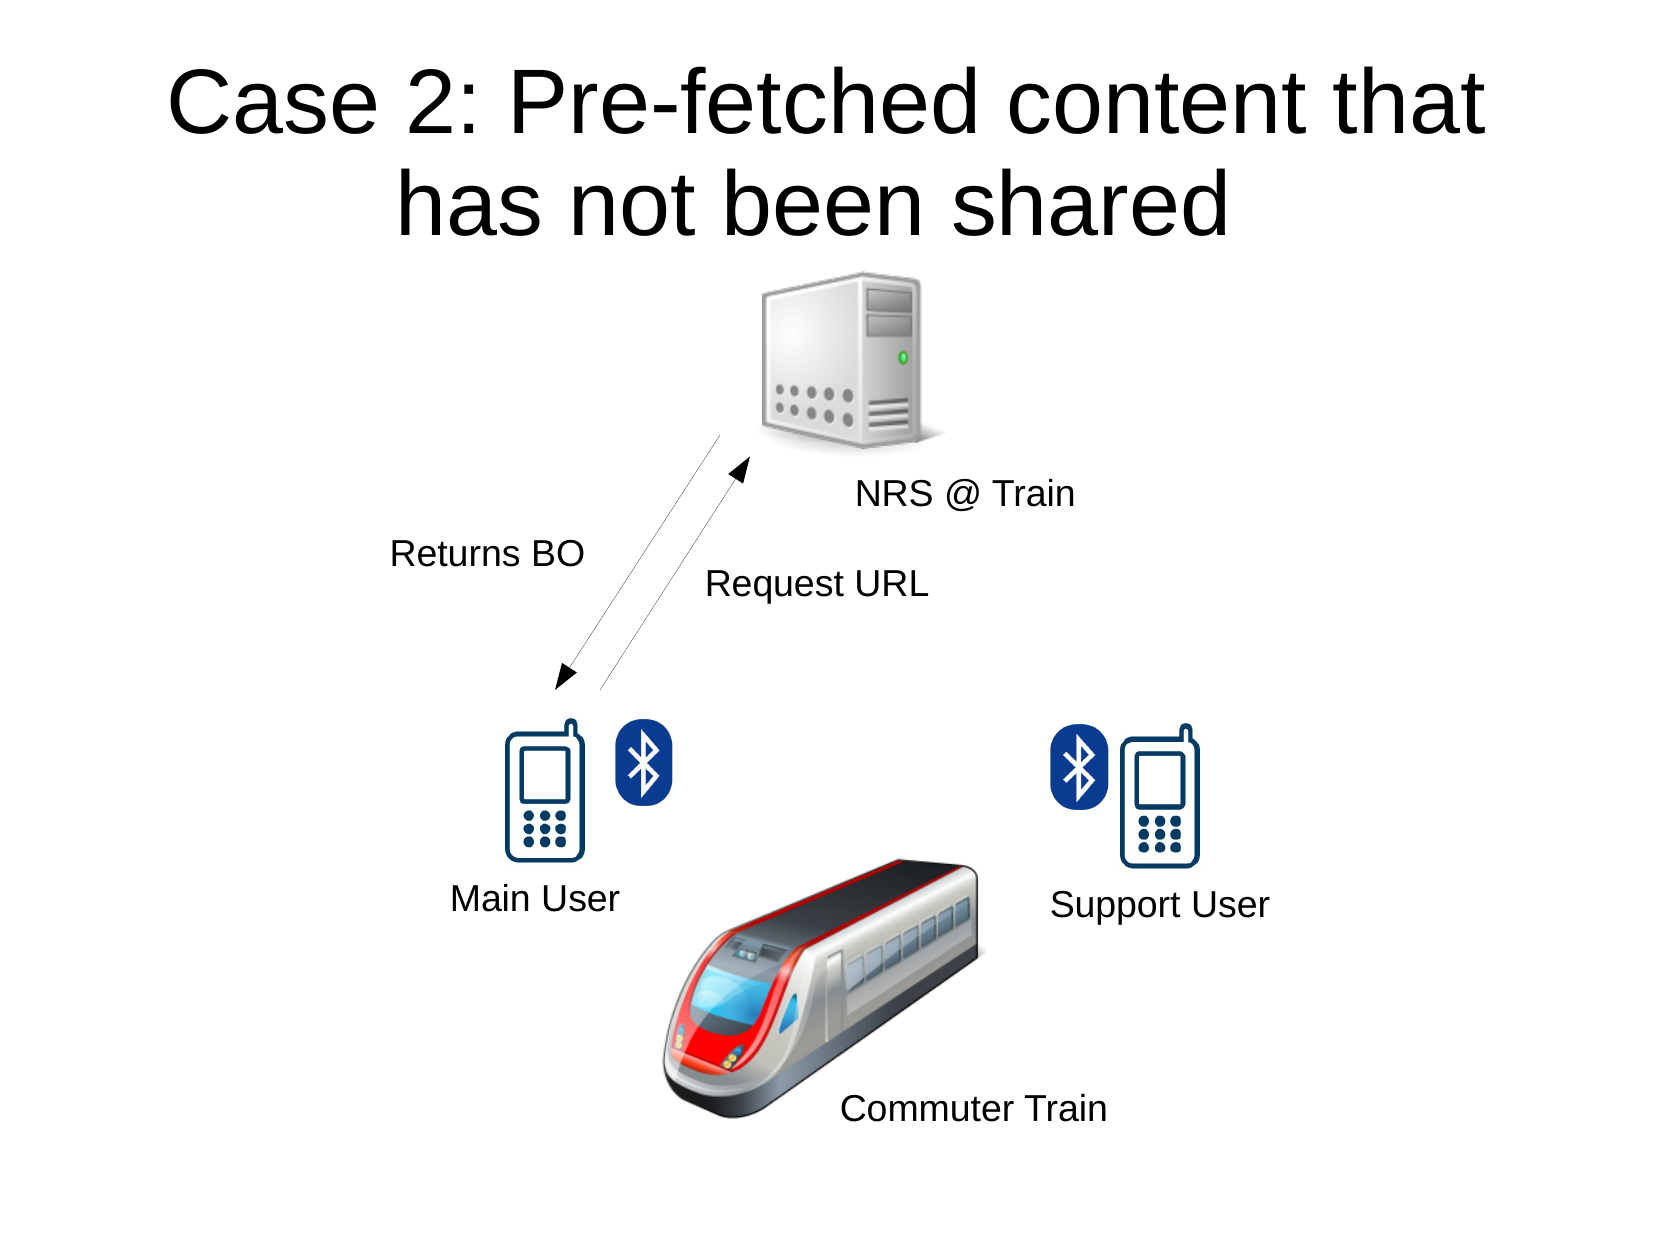

# Case 2: Pre-fetched content that has not been shared
NRS @ Train
Returns BO
Request URL
Main User
Support User
Commuter Train